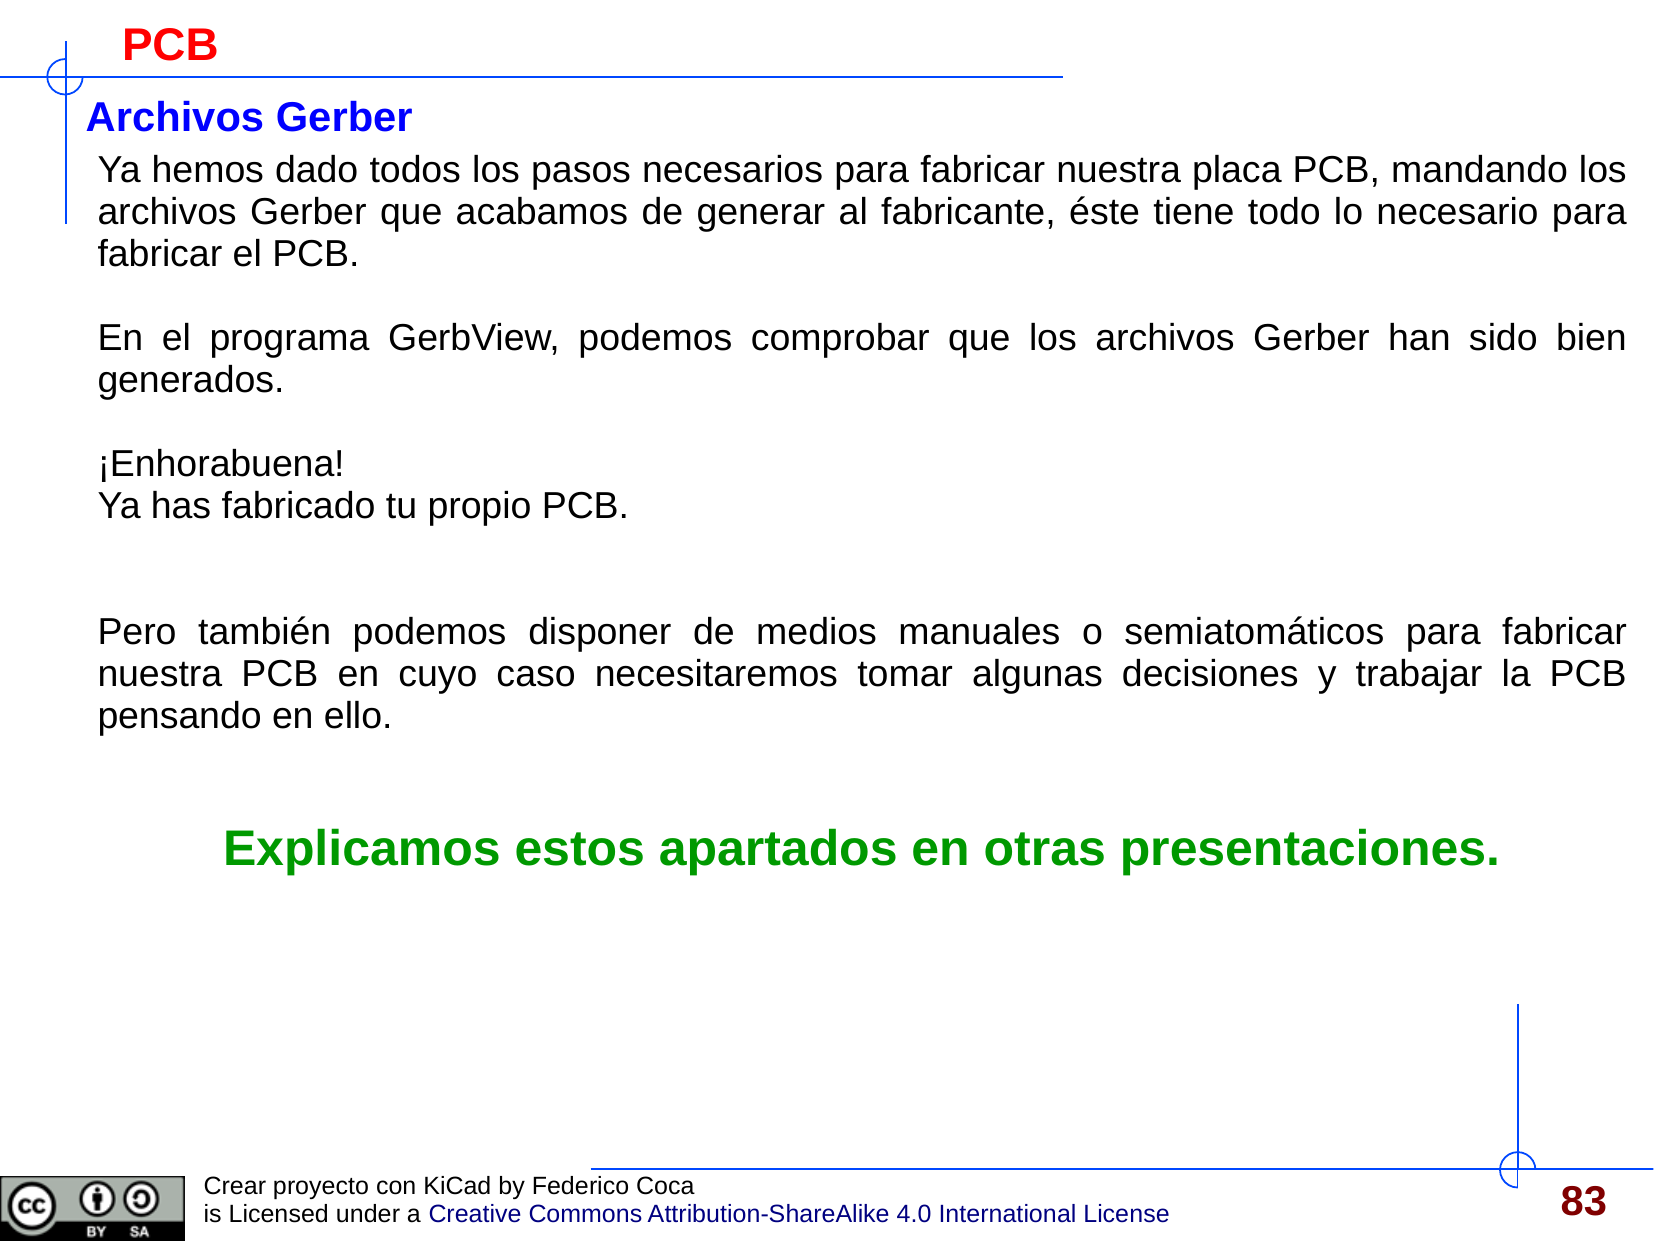

PCB
Archivos Gerber
Ya hemos dado todos los pasos necesarios para fabricar nuestra placa PCB, mandando los archivos Gerber que acabamos de generar al fabricante, éste tiene todo lo necesario para fabricar el PCB.
En el programa GerbView, podemos comprobar que los archivos Gerber han sido bien generados.
¡Enhorabuena!
Ya has fabricado tu propio PCB.
Pero también podemos disponer de medios manuales o semiatomáticos para fabricar nuestra PCB en cuyo caso necesitaremos tomar algunas decisiones y trabajar la PCB pensando en ello.
Explicamos estos apartados en otras presentaciones.
Crear proyecto con KiCad by Federico Coca
is Licensed under a Creative Commons Attribution-ShareAlike 4.0 International License